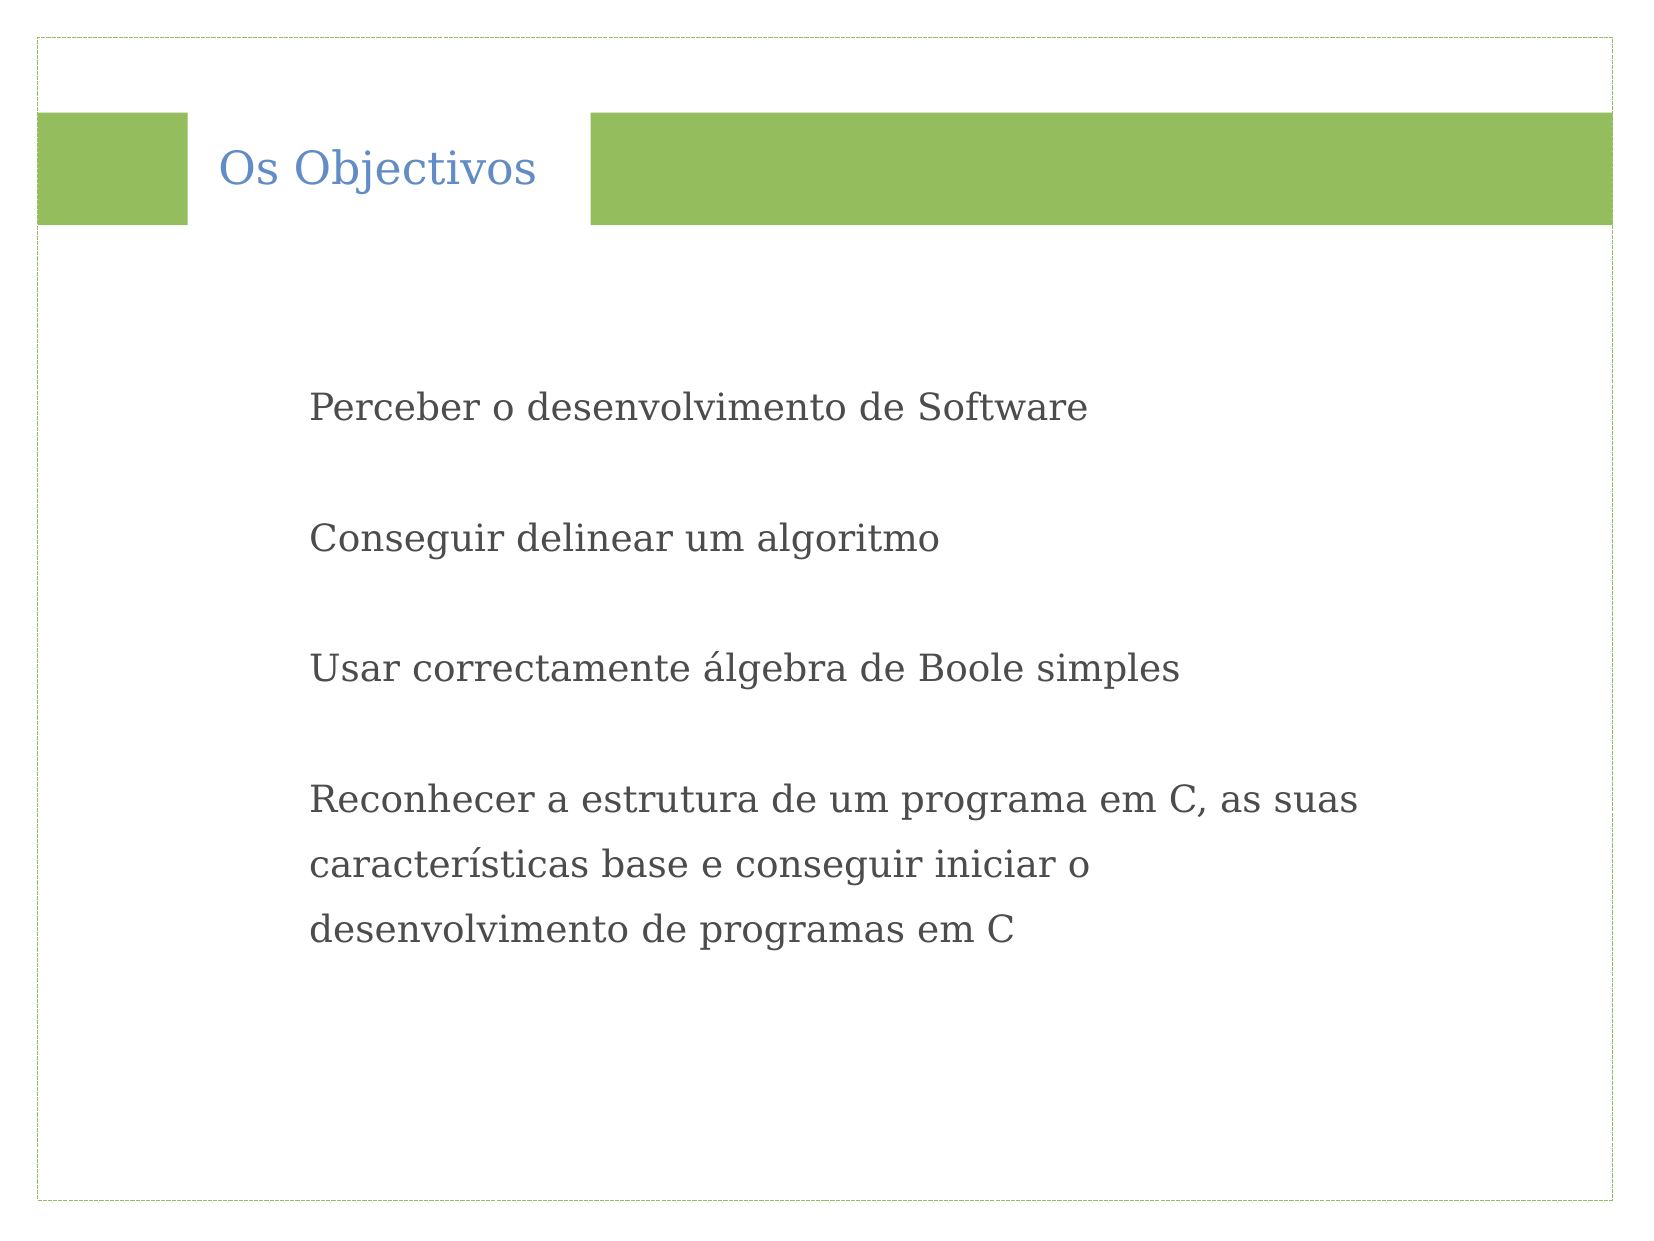

Os Objectivos
Perceber o desenvolvimento de Software
Conseguir delinear um algoritmo
Usar correctamente álgebra de Boole simples
Reconhecer a estrutura de um programa em C, as suas características base e conseguir iniciar o desenvolvimento de programas em C